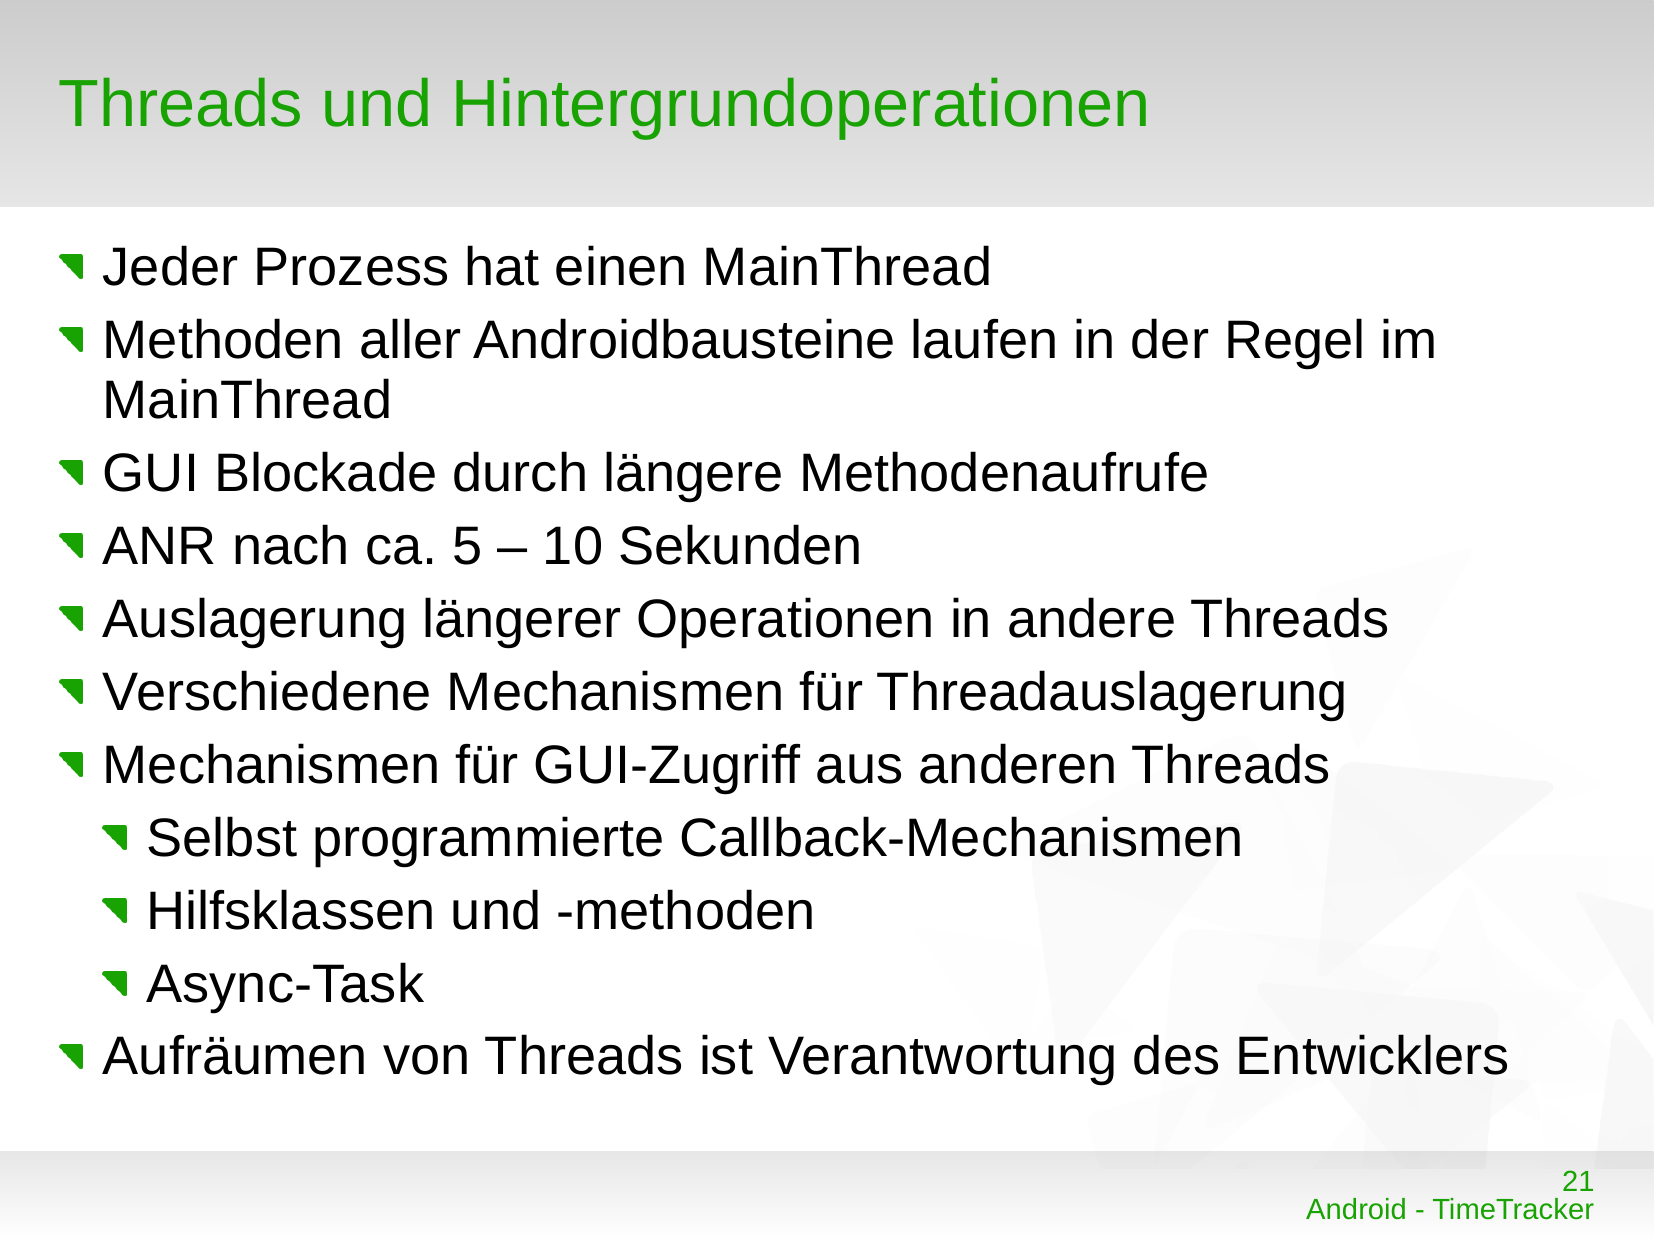

# Threads und Hintergrundoperationen
Jeder Prozess hat einen MainThread
Methoden aller Androidbausteine laufen in der Regel im MainThread
GUI Blockade durch längere Methodenaufrufe
ANR nach ca. 5 – 10 Sekunden
Auslagerung längerer Operationen in andere Threads
Verschiedene Mechanismen für Threadauslagerung
Mechanismen für GUI-Zugriff aus anderen Threads
Selbst programmierte Callback-Mechanismen
Hilfsklassen und -methoden
Async-Task
Aufräumen von Threads ist Verantwortung des Entwicklers
21
Android - TimeTracker